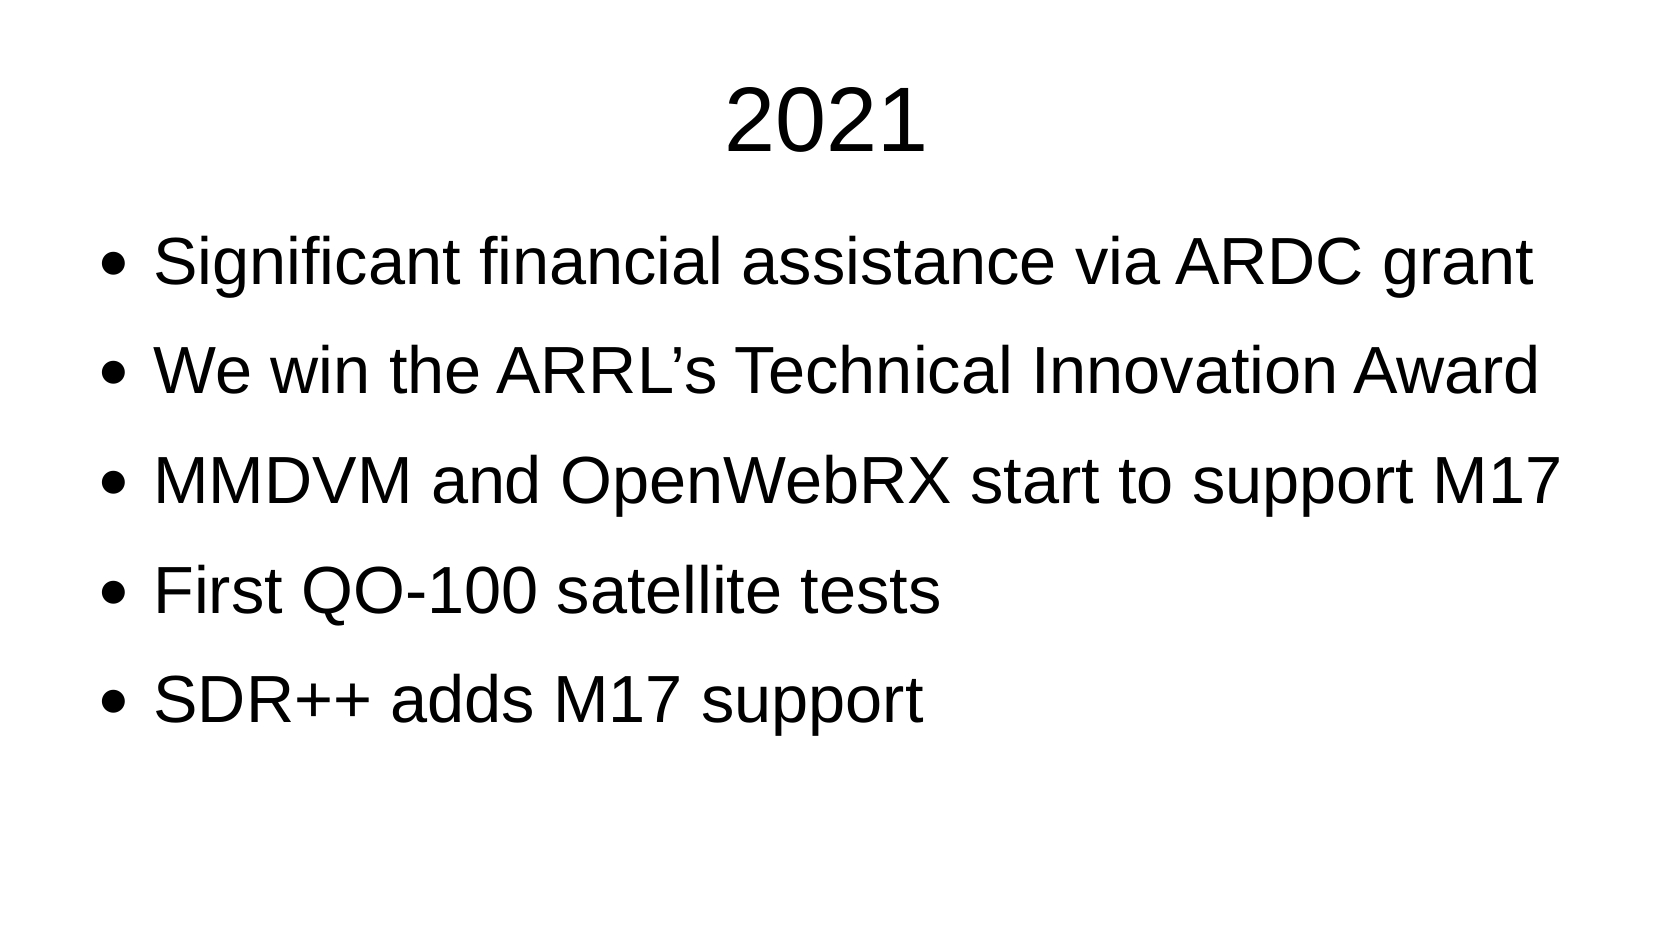

2021
Significant financial assistance via ARDC grant
We win the ARRL’s Technical Innovation Award
MMDVM and OpenWebRX start to support M17
First QO-100 satellite tests
SDR++ adds M17 support